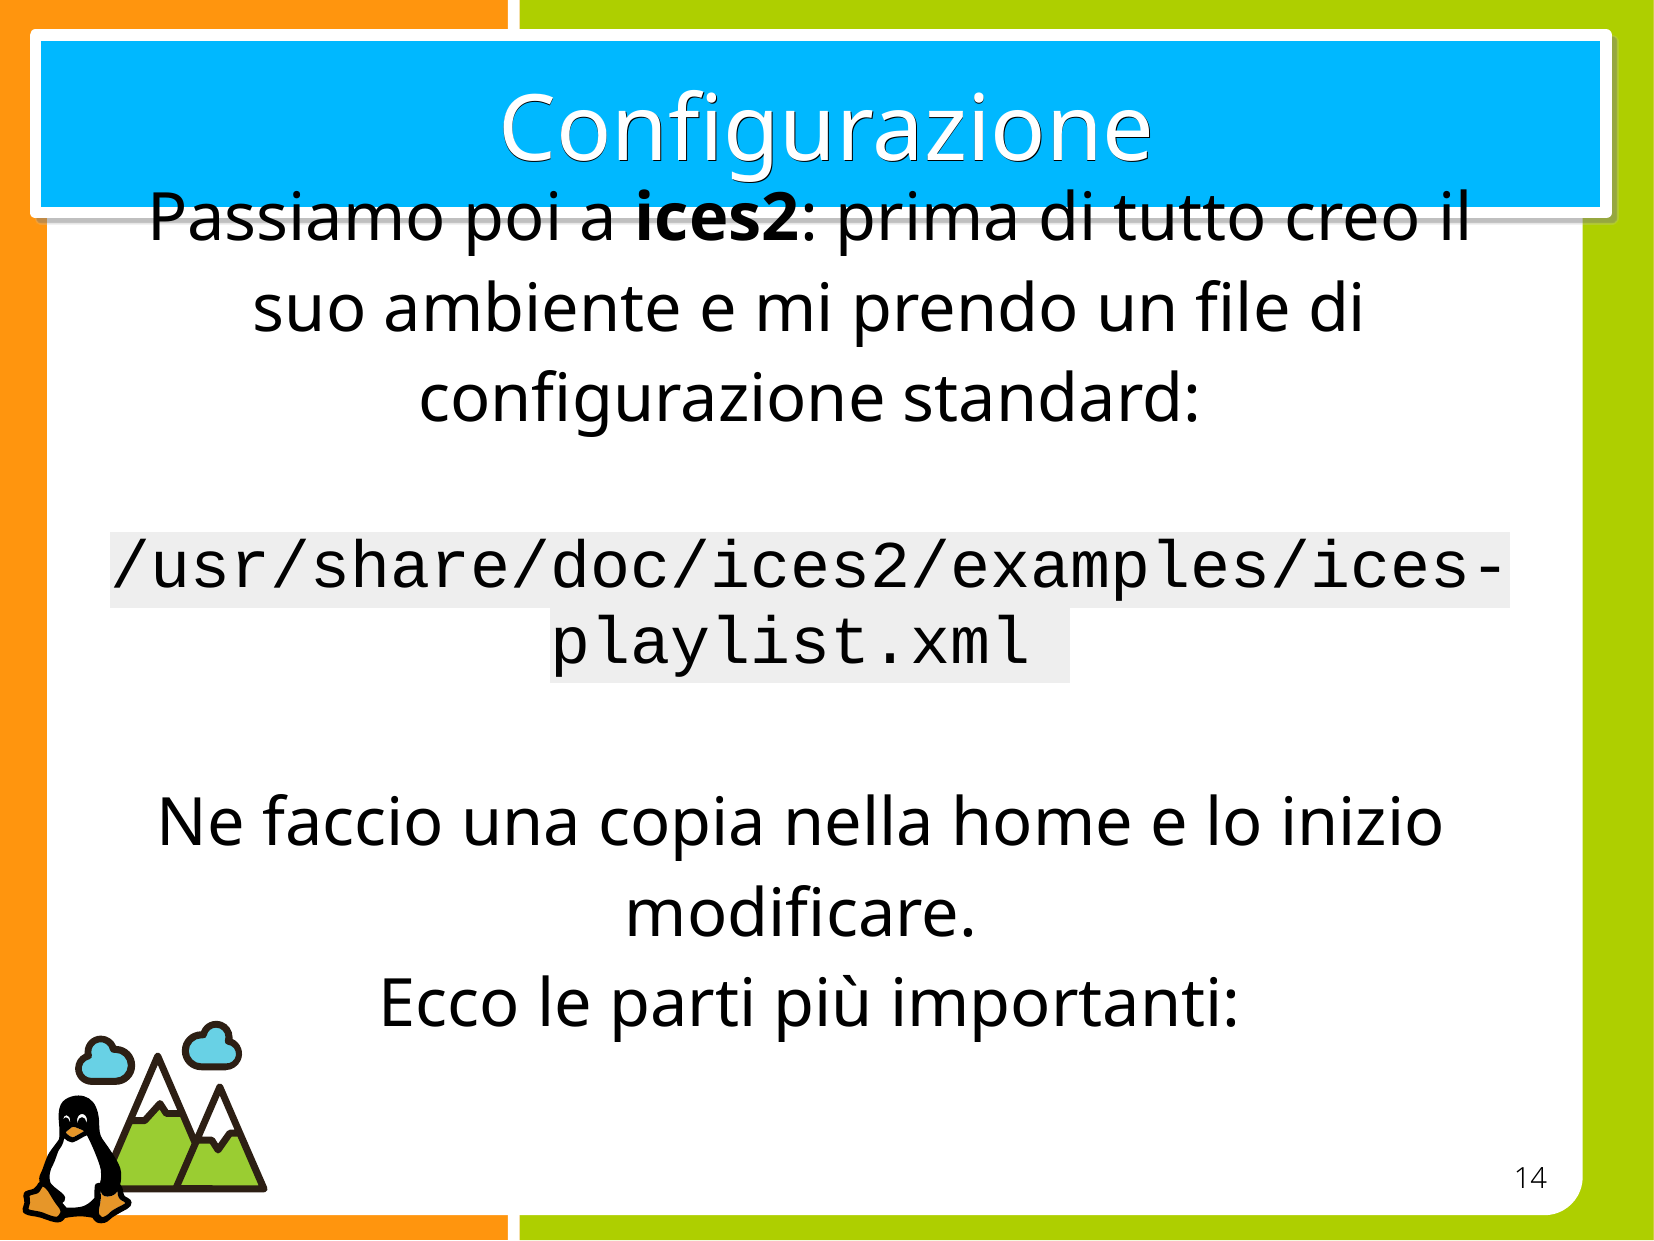

# Configurazione
Passiamo poi a ices2: prima di tutto creo il suo ambiente e mi prendo un file di configurazione standard:
/usr/share/doc/ices2/examples/ices-playlist.xml
Ne faccio una copia nella home e lo inizio modificare.
Ecco le parti più importanti:
14